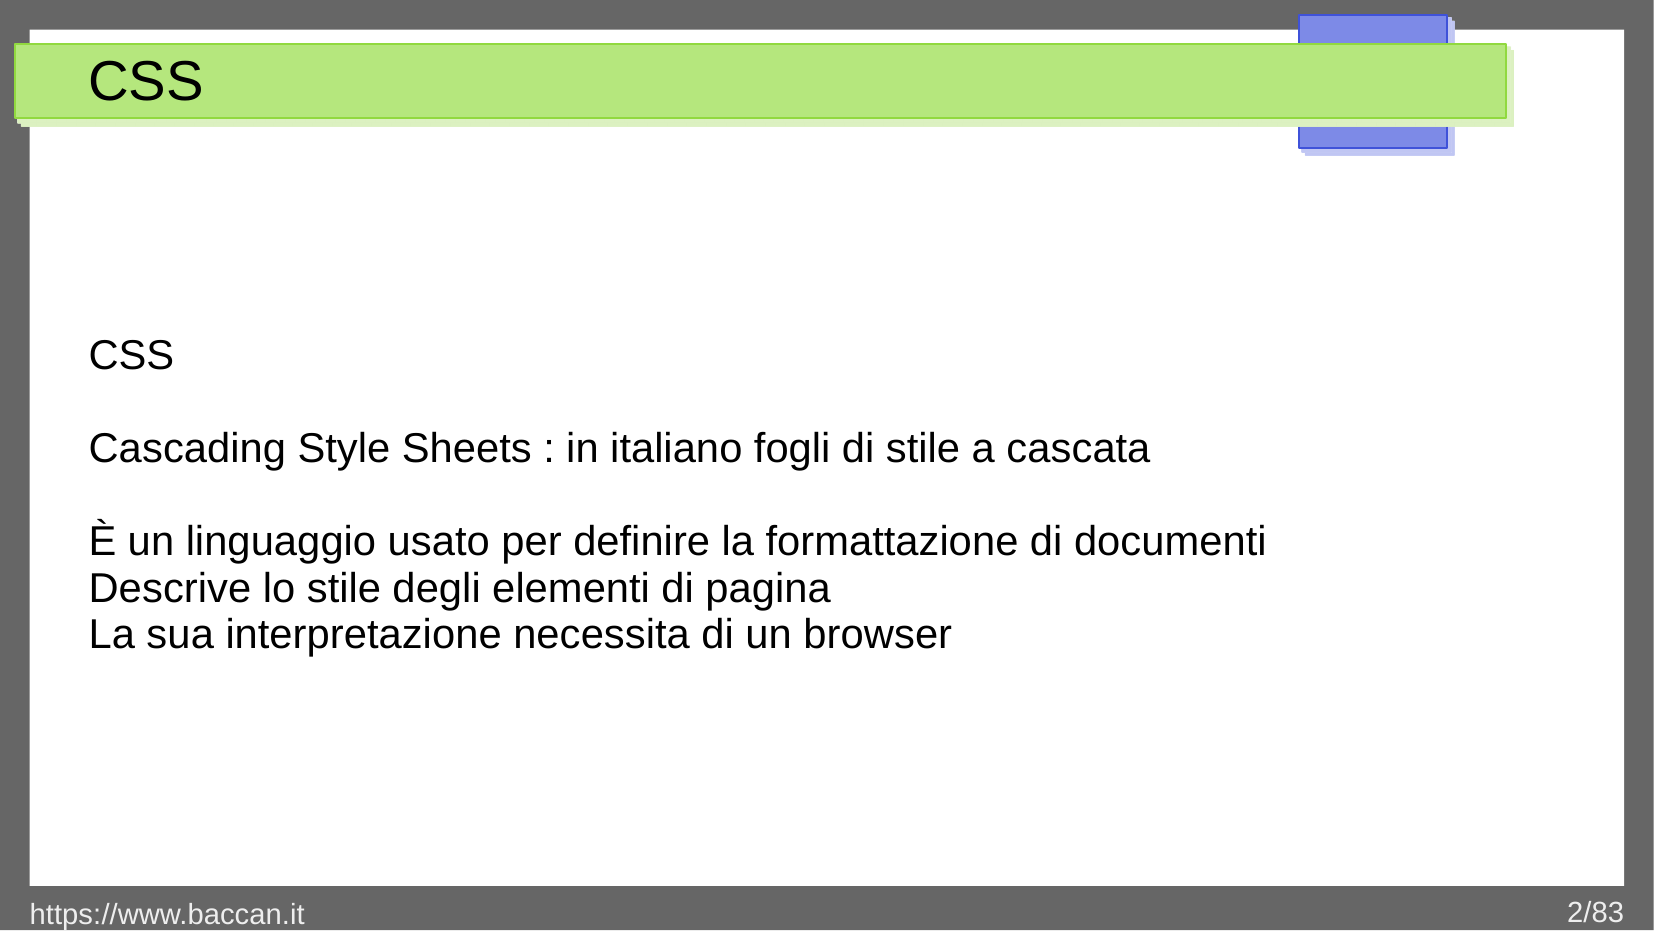

# CSS
CSS
Cascading Style Sheets : in italiano fogli di stile a cascata
È un linguaggio usato per definire la formattazione di documenti
Descrive lo stile degli elementi di pagina
La sua interpretazione necessita di un browser
2
https://www.baccan.it